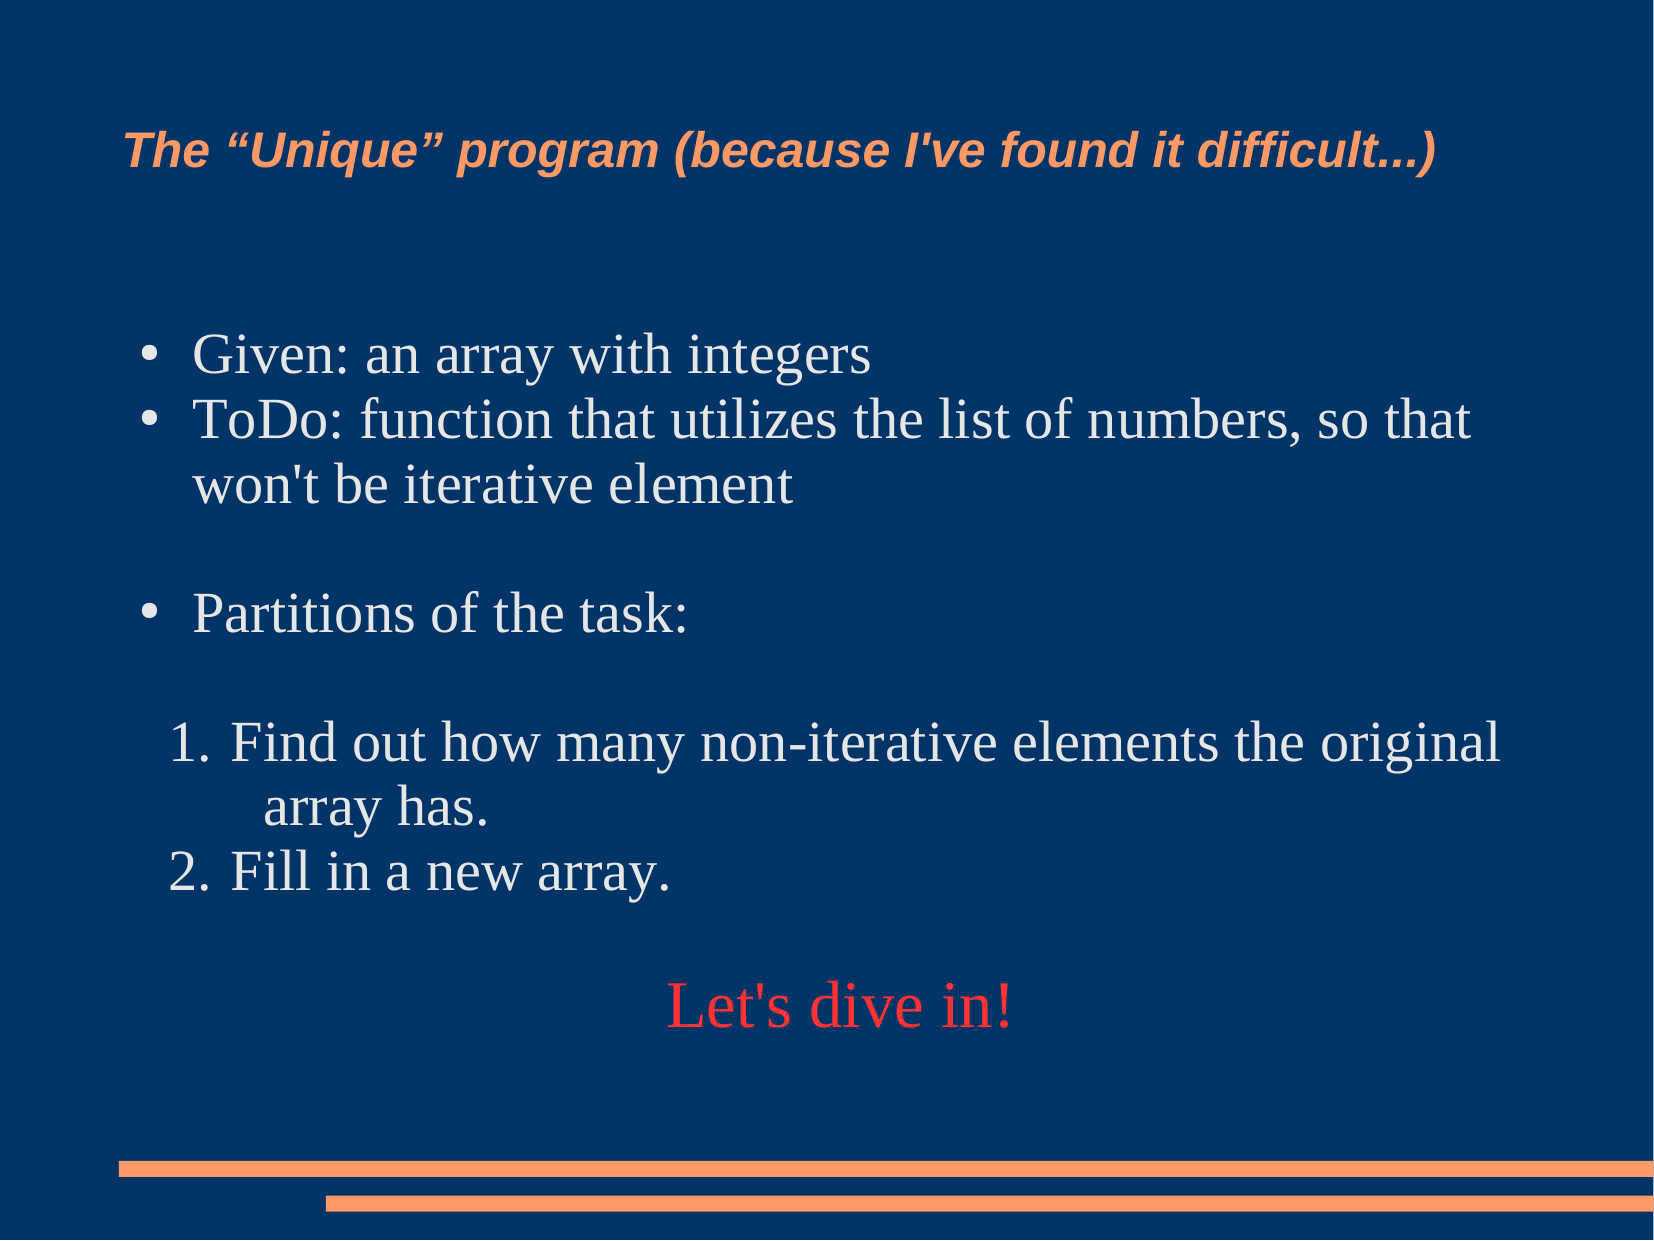

# The “Unique” program (because I've found it difficult...)
Given: an array with integers
ToDo: function that utilizes the list of numbers, so that won't be iterative element
Partitions of the task:
 Find out how many non-iterative elements the original array has.
 Fill in a new array.
Let's dive in!